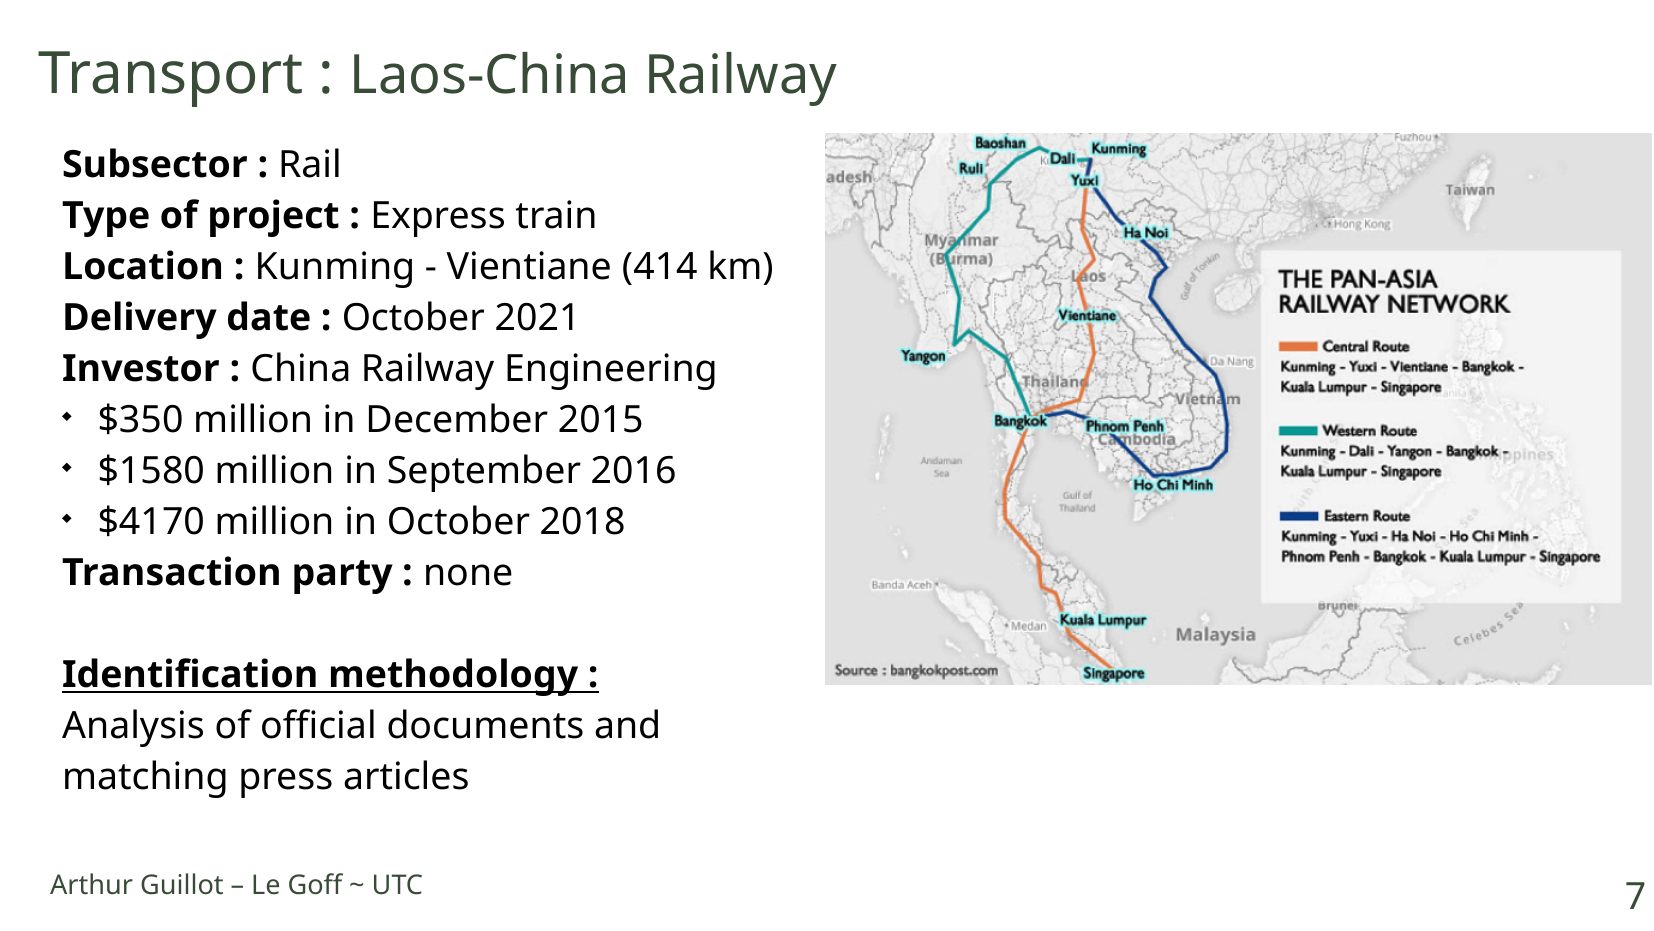

Transport : Laos-China Railway
Subsector : Rail
Type of project : Express train
Location : Kunming - Vientiane (414 km)
Delivery date : October 2021
Investor : China Railway Engineering
$350 million in December 2015
$1580 million in September 2016
$4170 million in October 2018
Transaction party : none
Identification methodology :
Analysis of official documents and matching press articles
Arthur Guillot – Le Goff ~ UTC